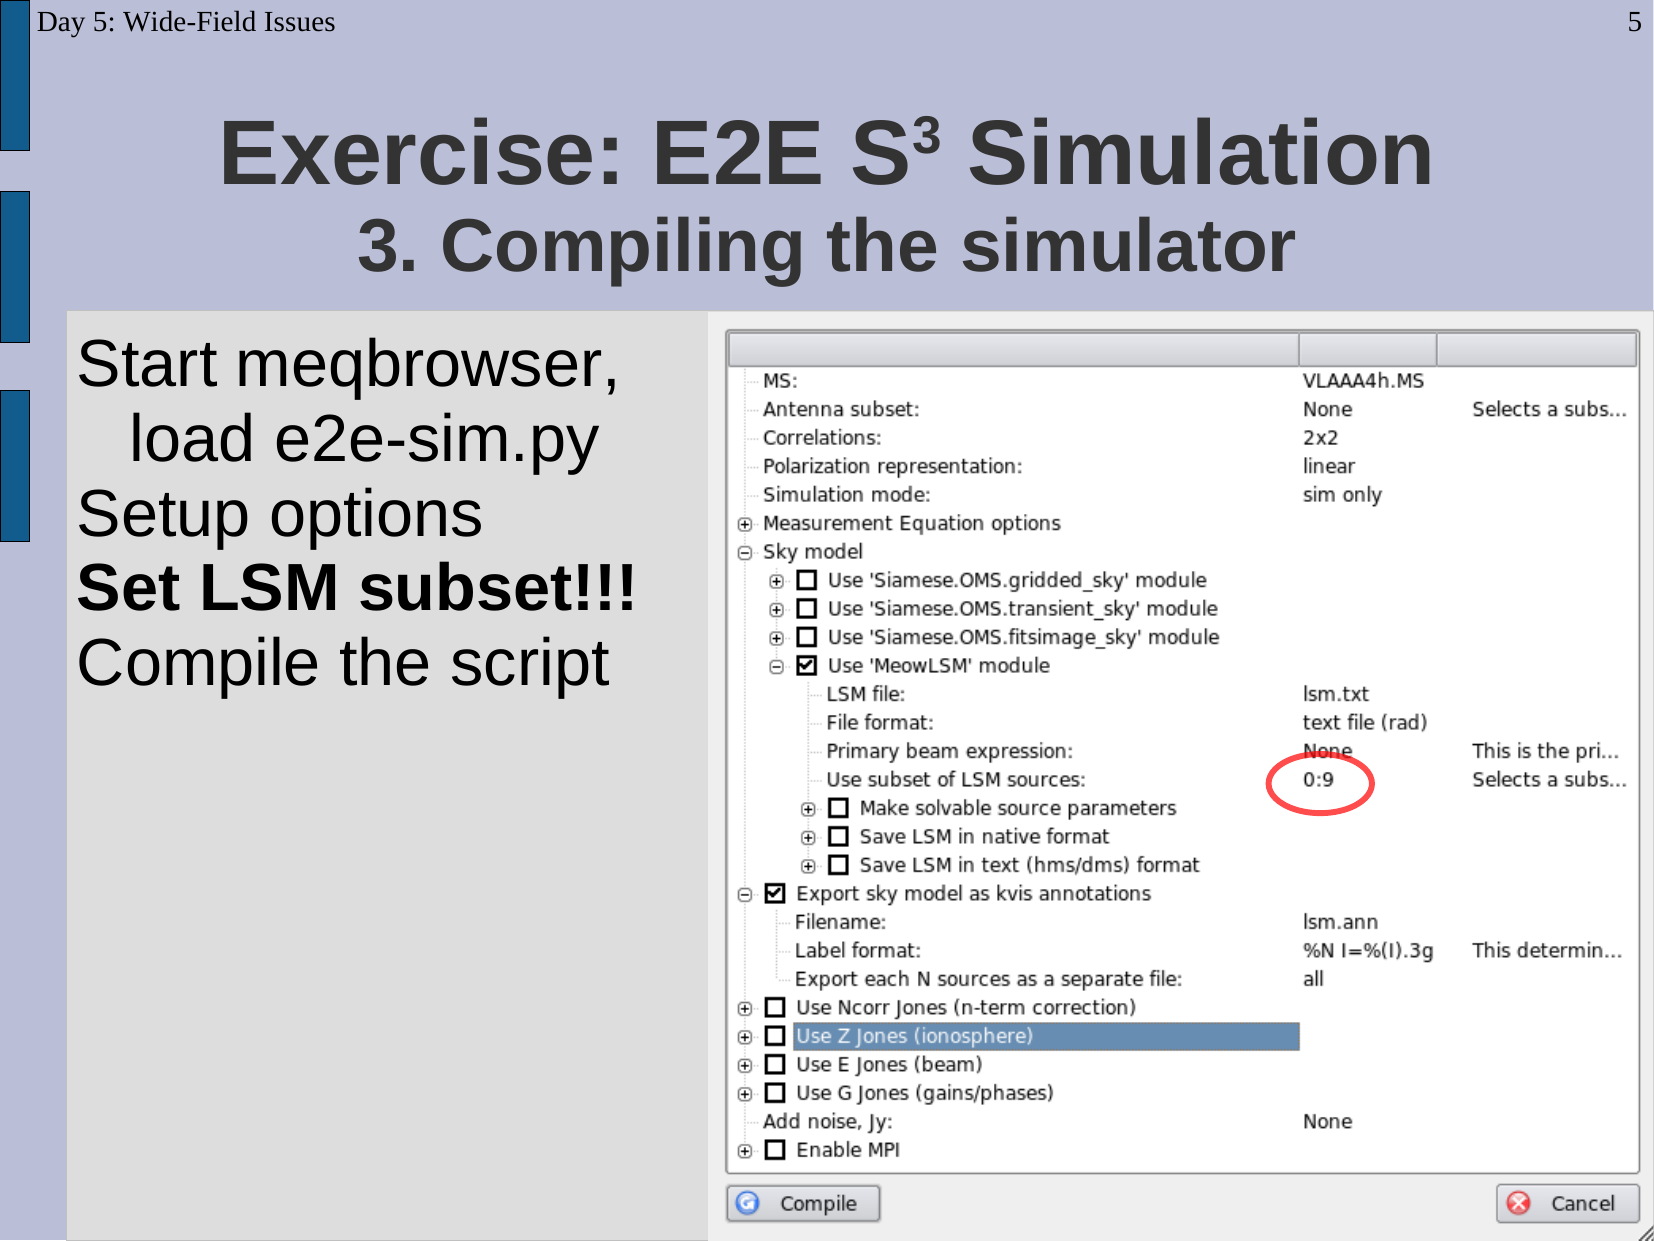

Day 5: Wide-Field Issues
5
# Exercise: E2E S3 Simulation 3. Compiling the simulator
Start meqbrowser, load e2e-sim.py
Setup options
Set LSM subset!!!
Compile the script